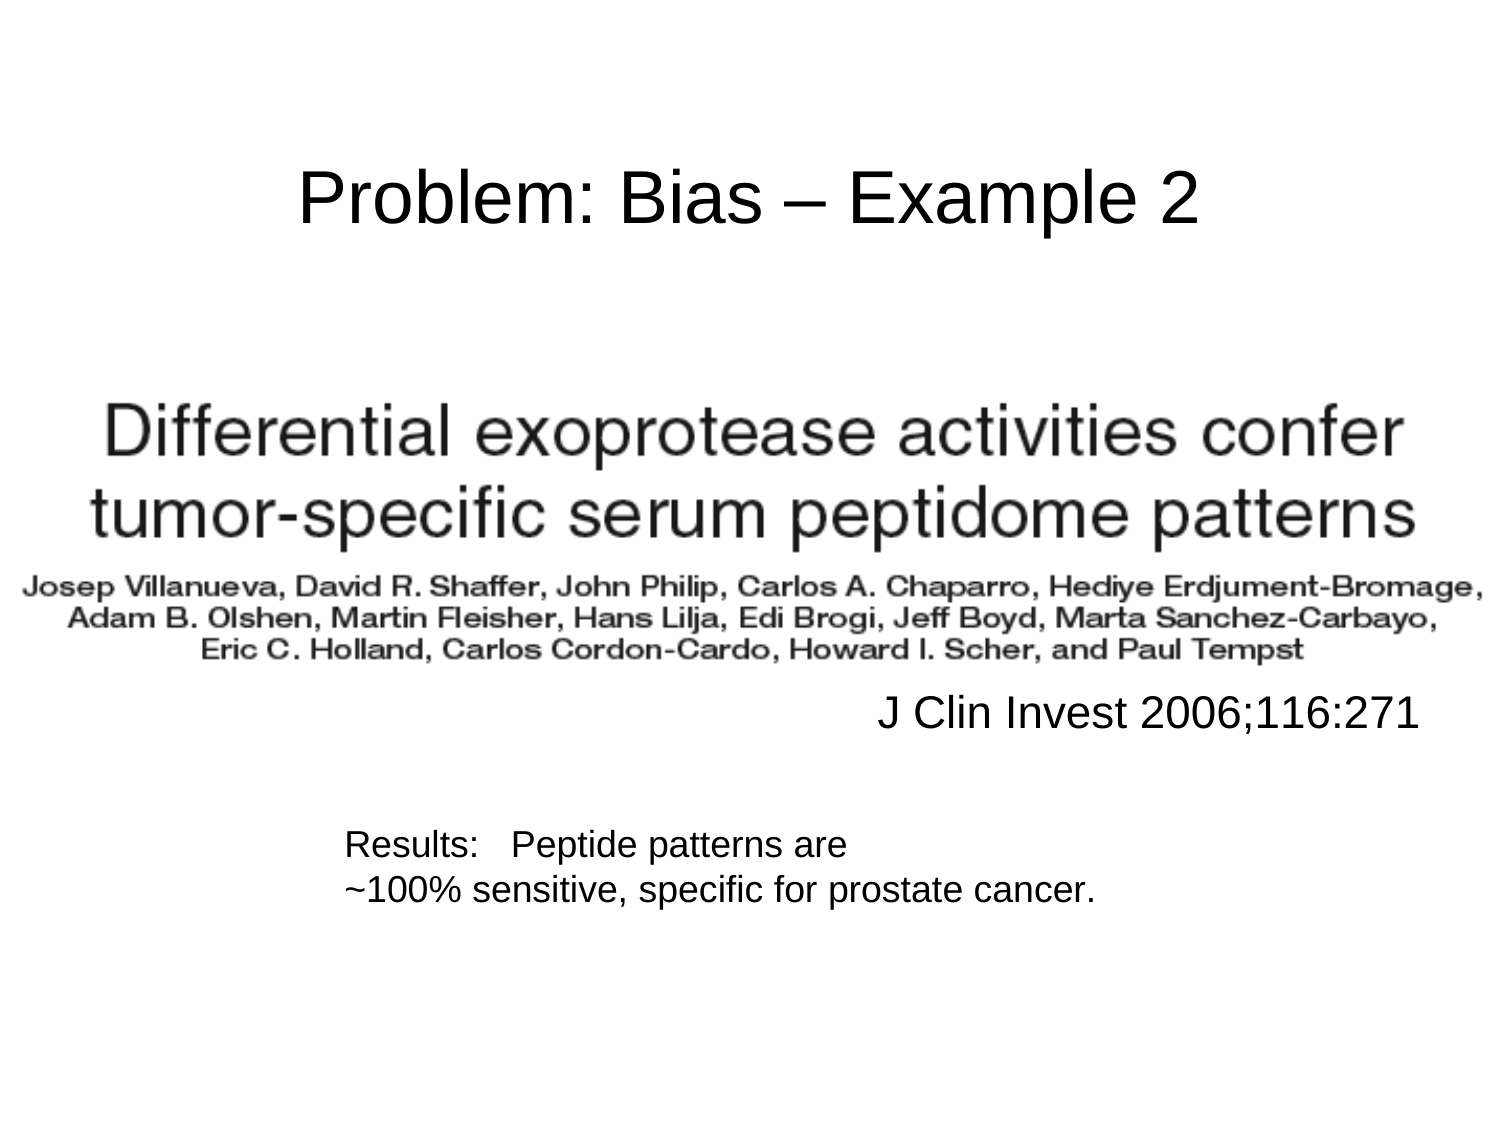

# Problem: Bias – Example 2
 J Clin Invest 2006;116:271
Results: Peptide patterns are
~100% sensitive, specific for prostate cancer.